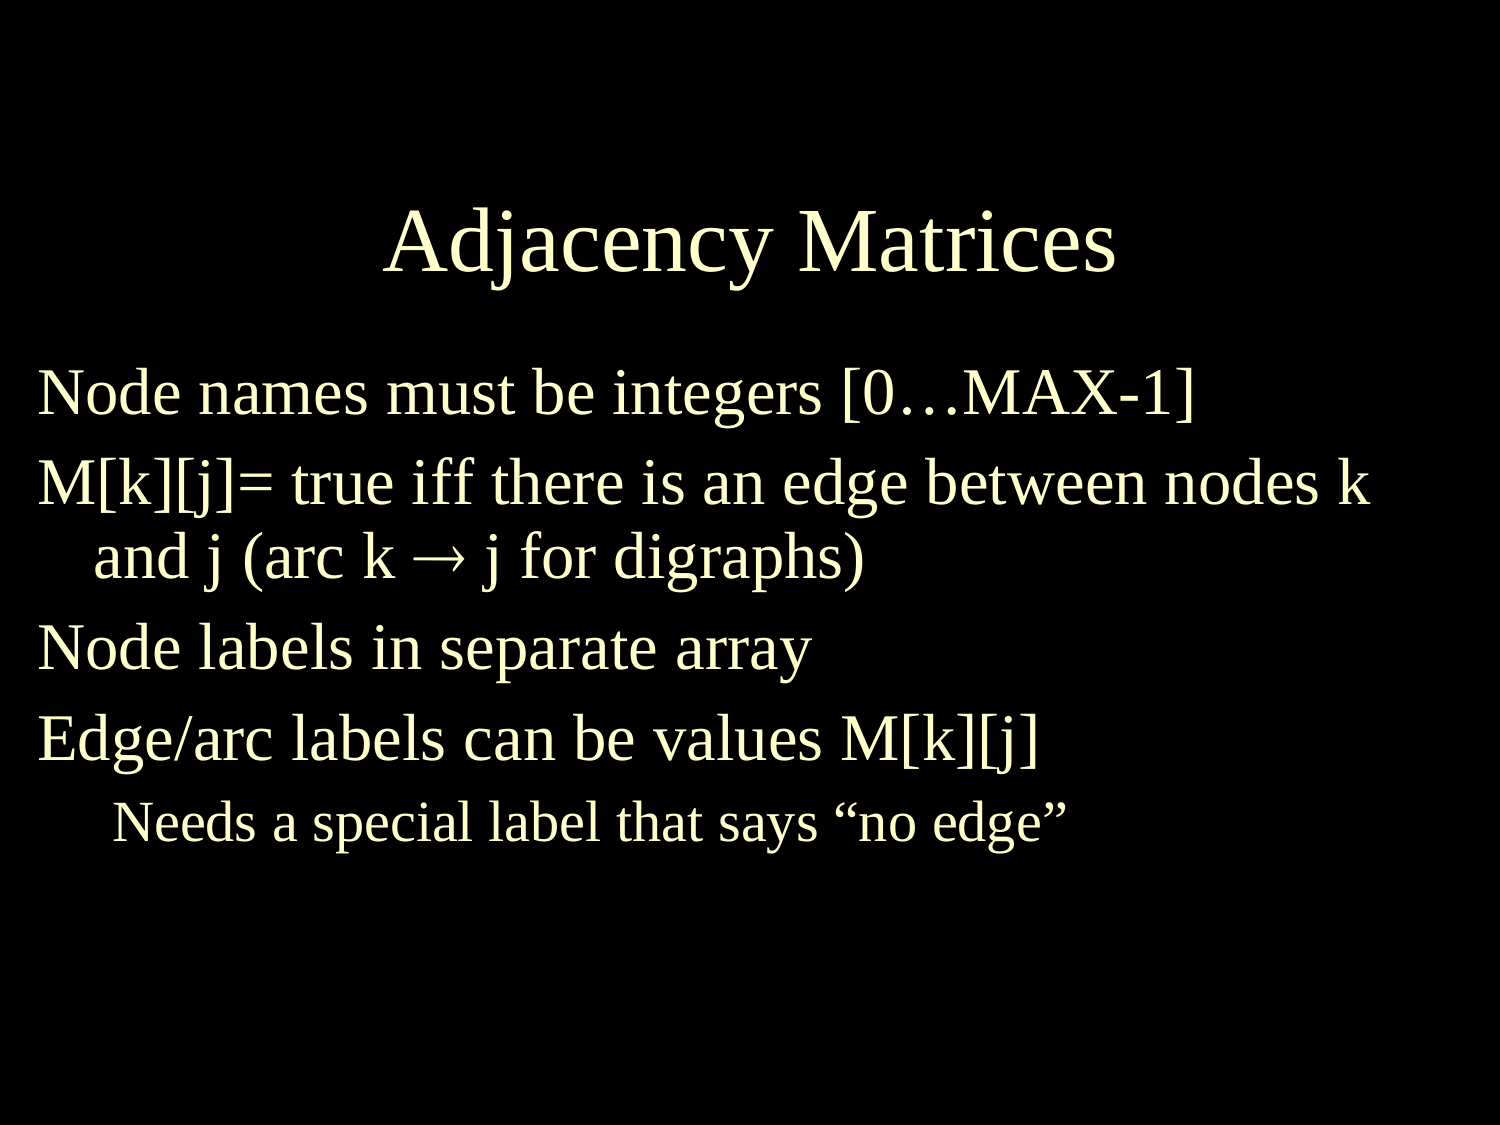

# Adjacency Matrices
Node names must be integers [0…MAX-1]
M[k][j]= true iff there is an edge between nodes k and j (arc k  j for digraphs)
Node labels in separate array
Edge/arc labels can be values M[k][j]
Needs a special label that says “no edge”